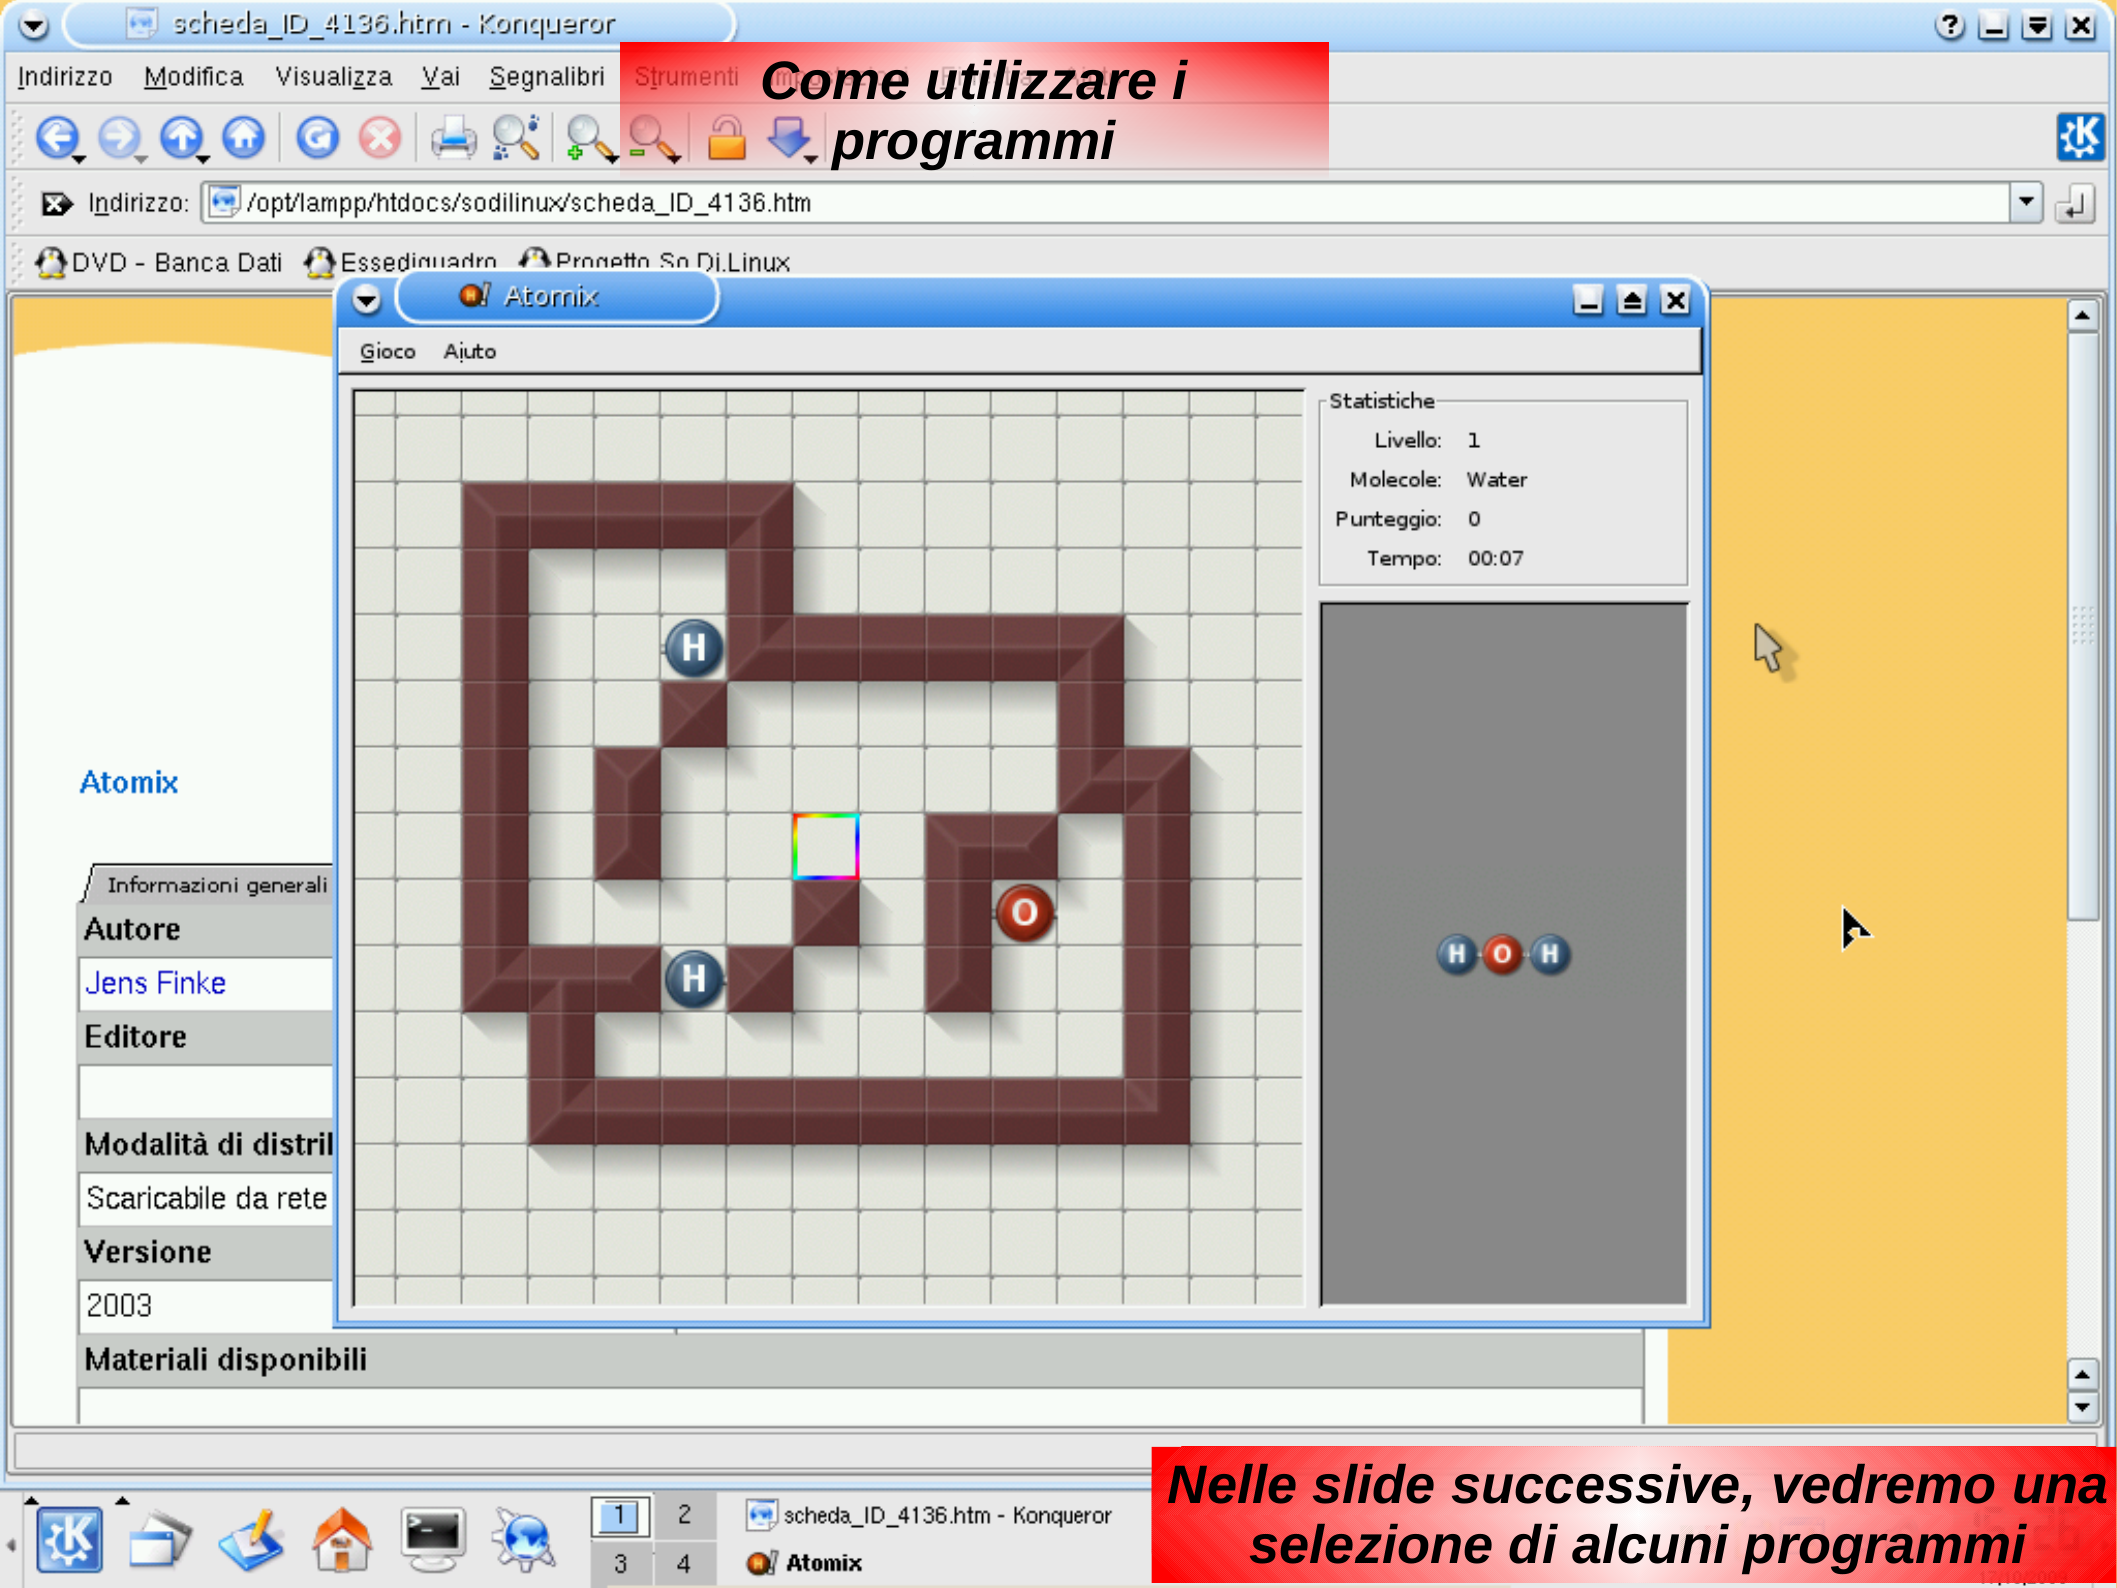

Come utilizzare i programmi
Nelle slide successive, vedremo una selezione di alcuni programmi